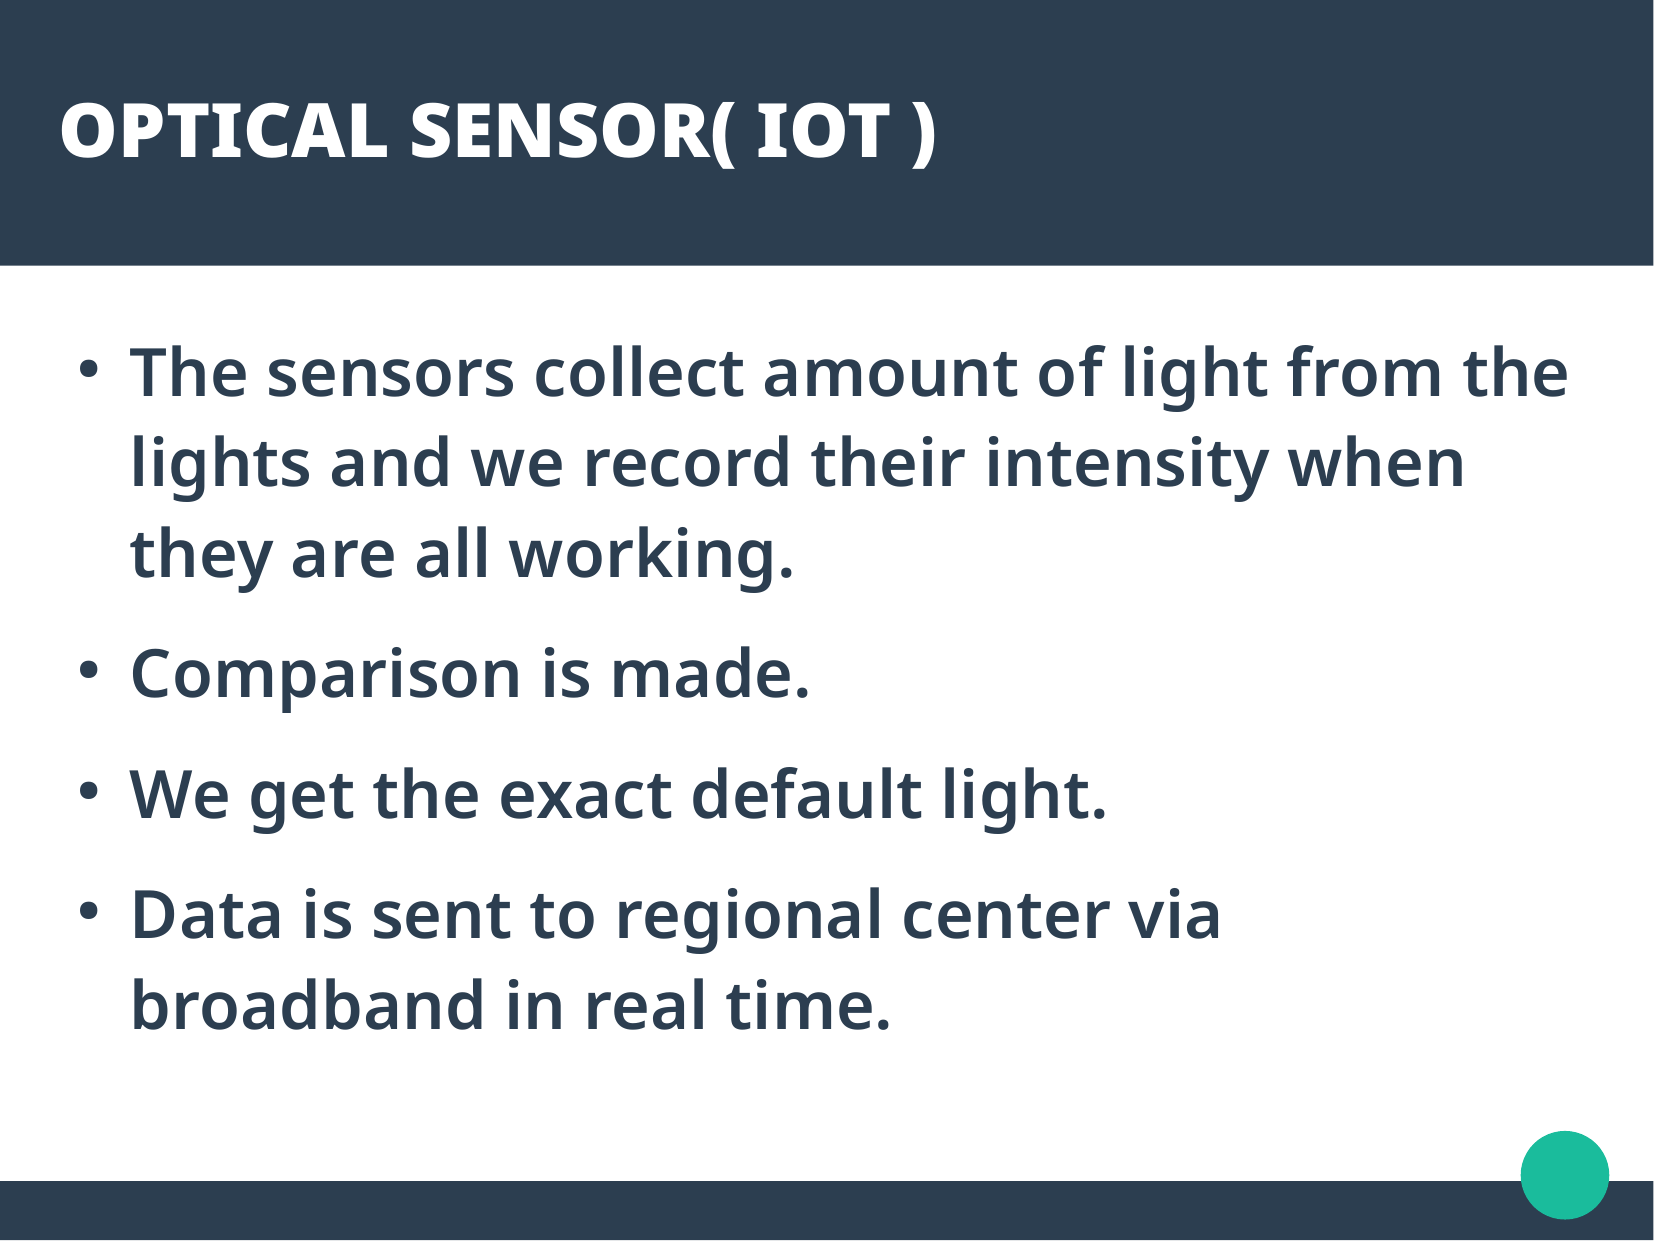

# OPTICAL SENSOR( IOT )
The sensors collect amount of light from the lights and we record their intensity when they are all working.
Comparison is made.
We get the exact default light.
Data is sent to regional center via broadband in real time.